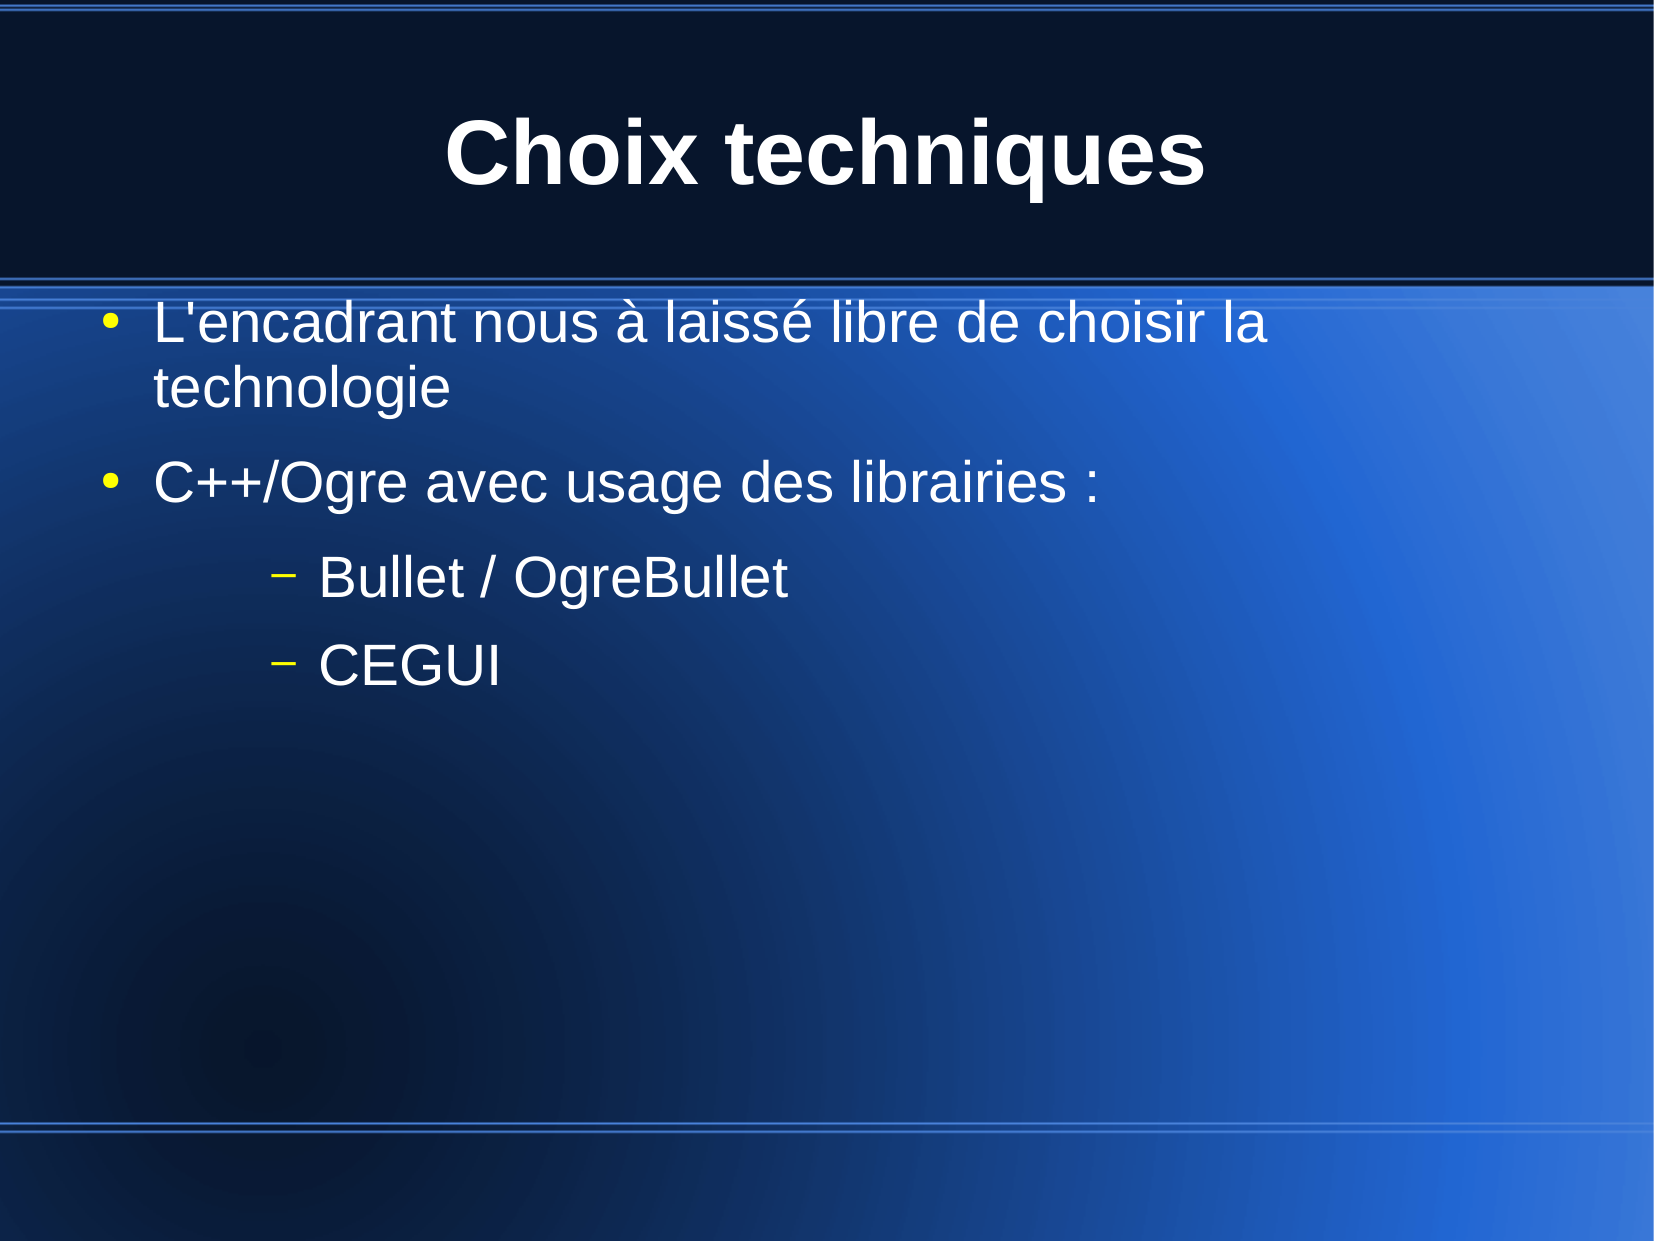

# Choix techniques
L'encadrant nous à laissé libre de choisir la technologie
C++/Ogre avec usage des librairies :
Bullet / OgreBullet
CEGUI